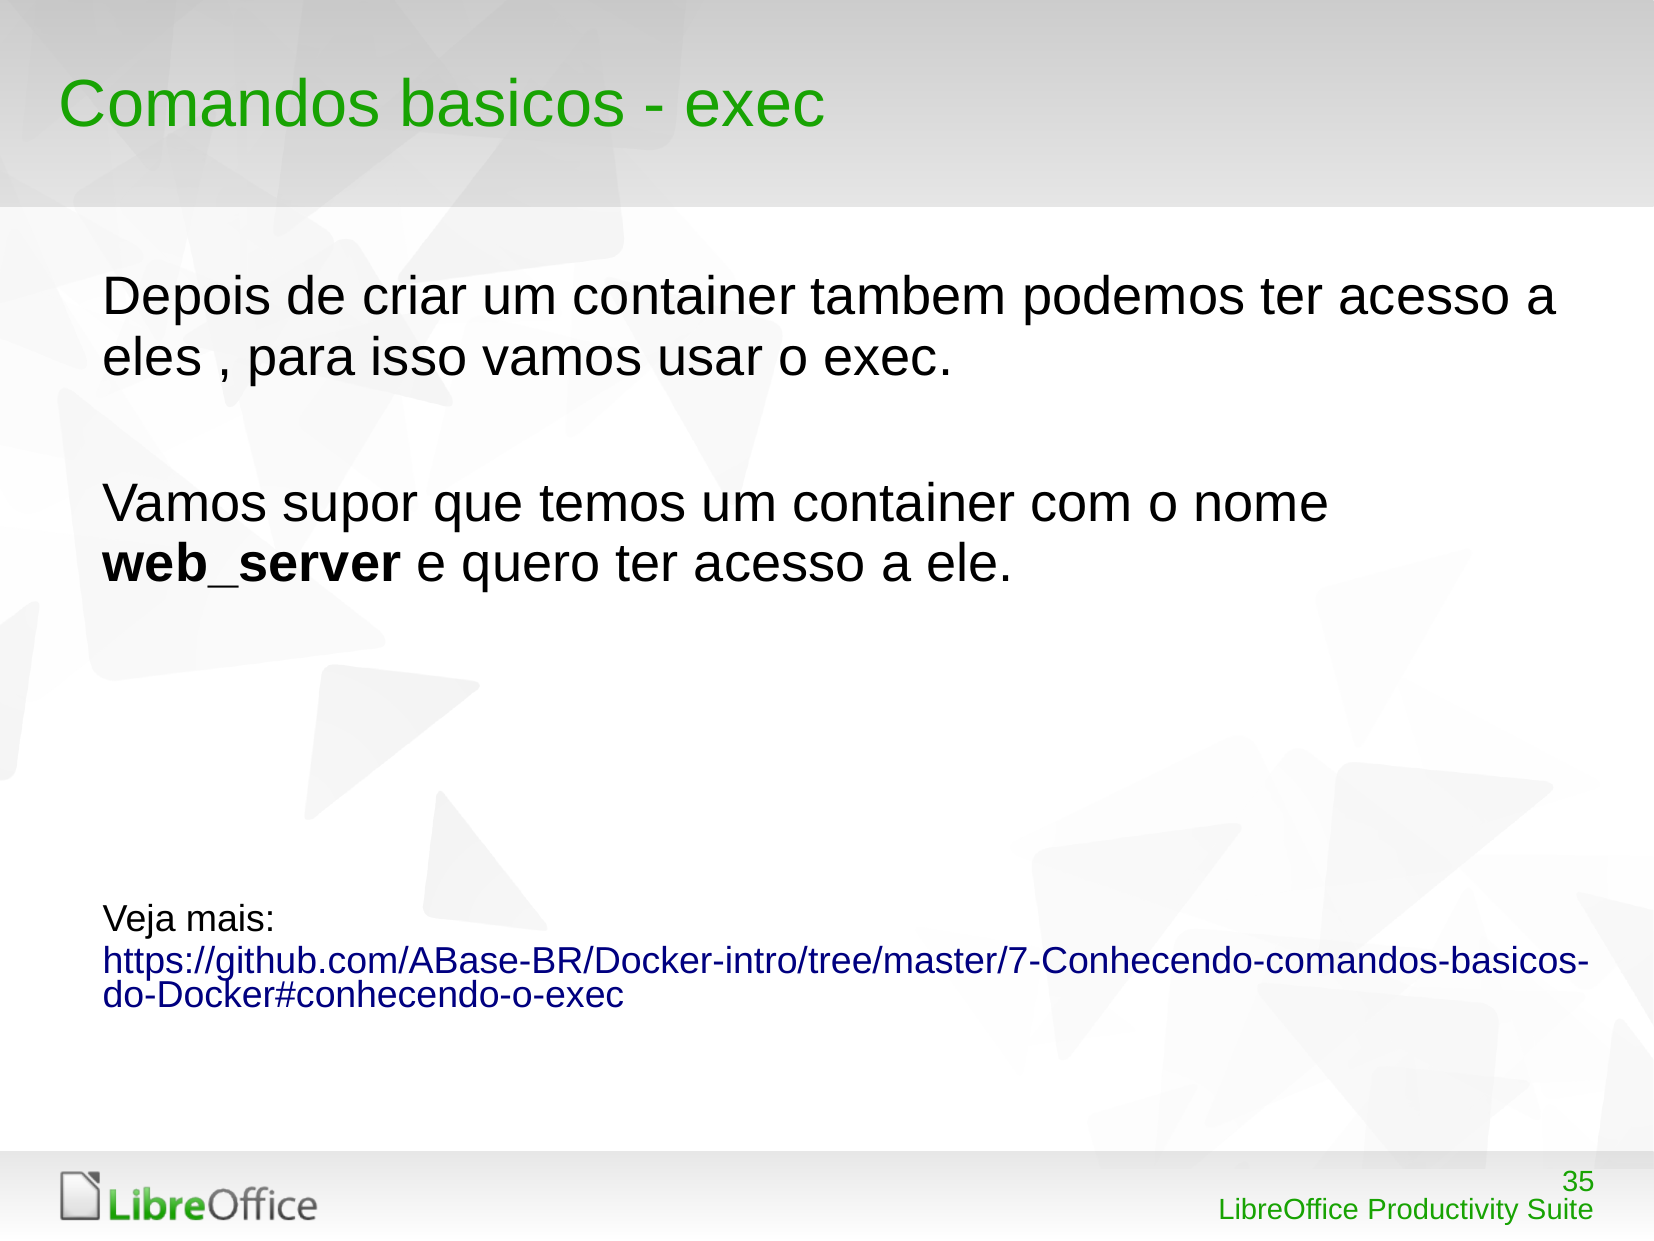

# Comandos basicos - exec
Depois de criar um container tambem podemos ter acesso a eles , para isso vamos usar o exec.
Vamos supor que temos um container com o nome web_server e quero ter acesso a ele.
Veja mais: https://github.com/ABase-BR/Docker-intro/tree/master/7-Conhecendo-comandos-basicos-do-Docker#conhecendo-o-exec
35
LibreOffice Productivity Suite